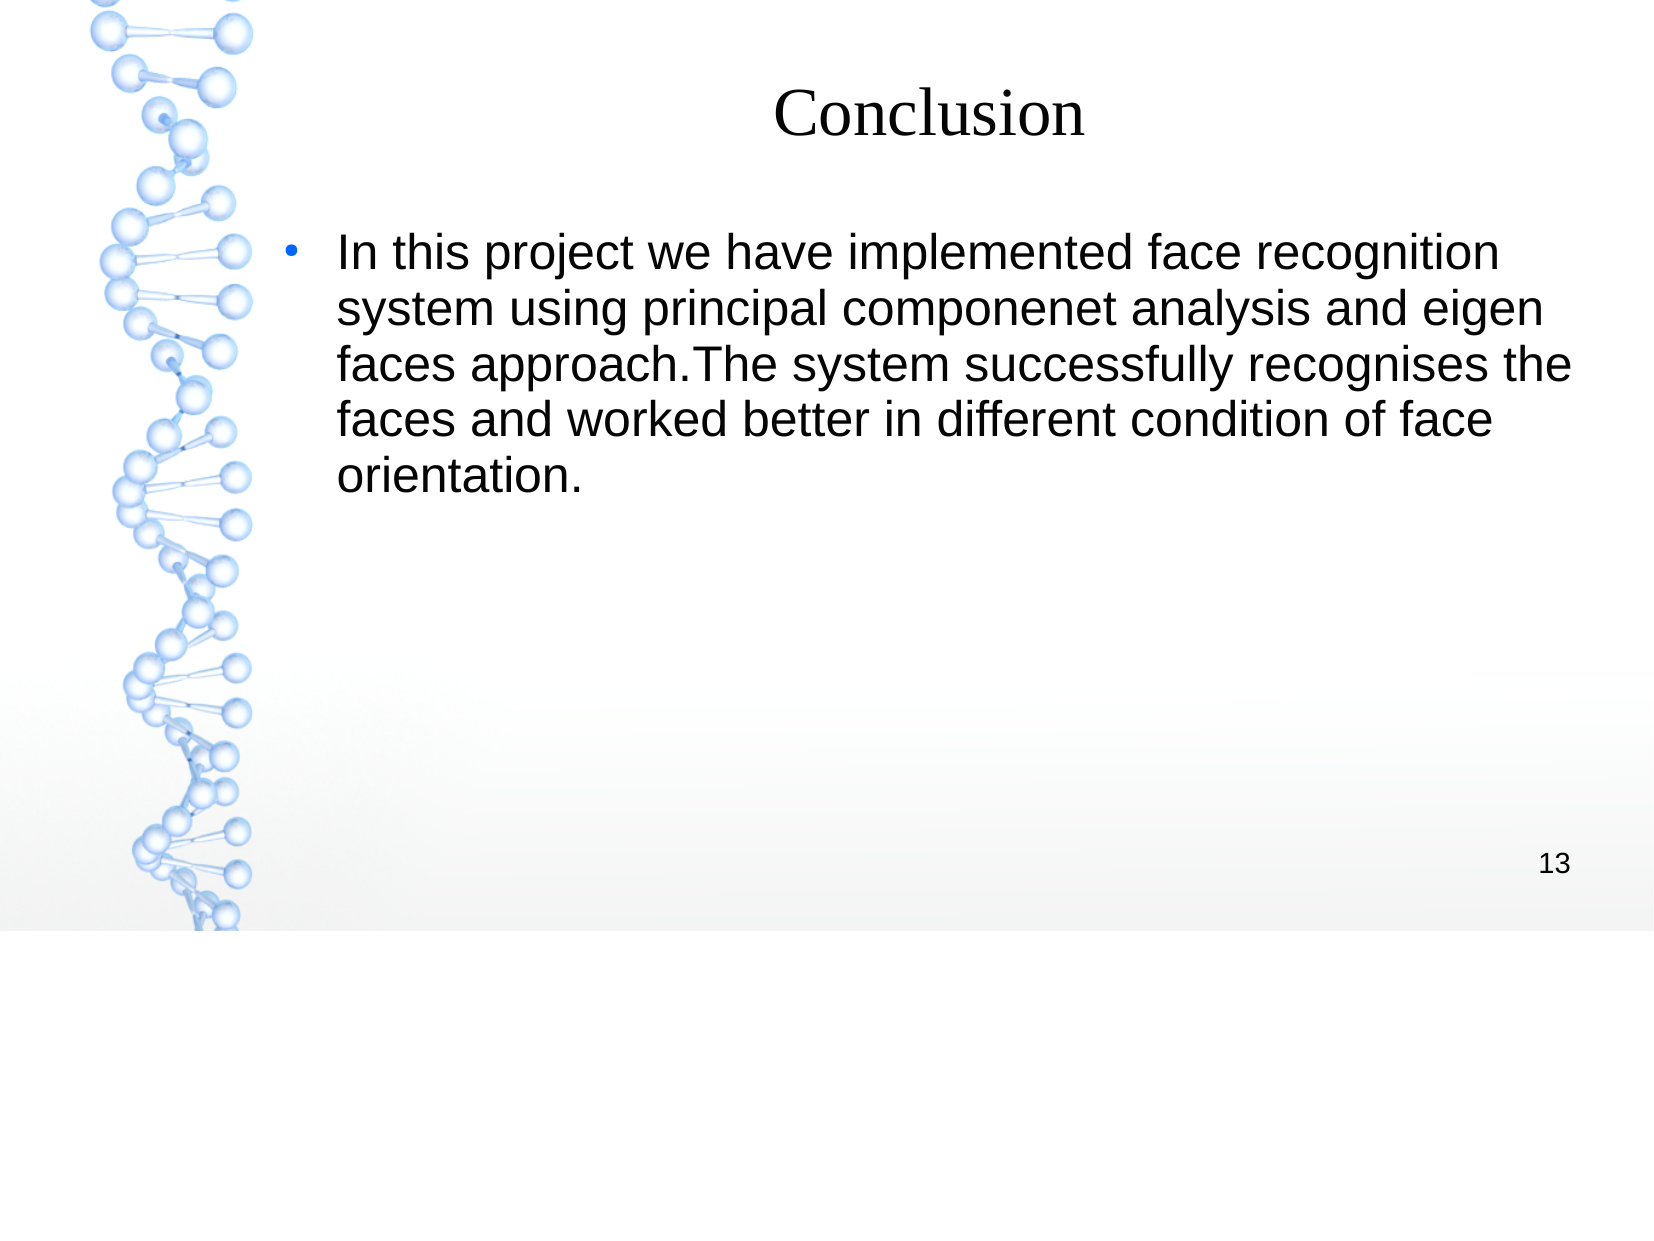

# Conclusion
In this project we have implemented face recognition system using principal componenet analysis and eigen faces approach.The system successfully recognises the faces and worked better in different condition of face orientation.
13